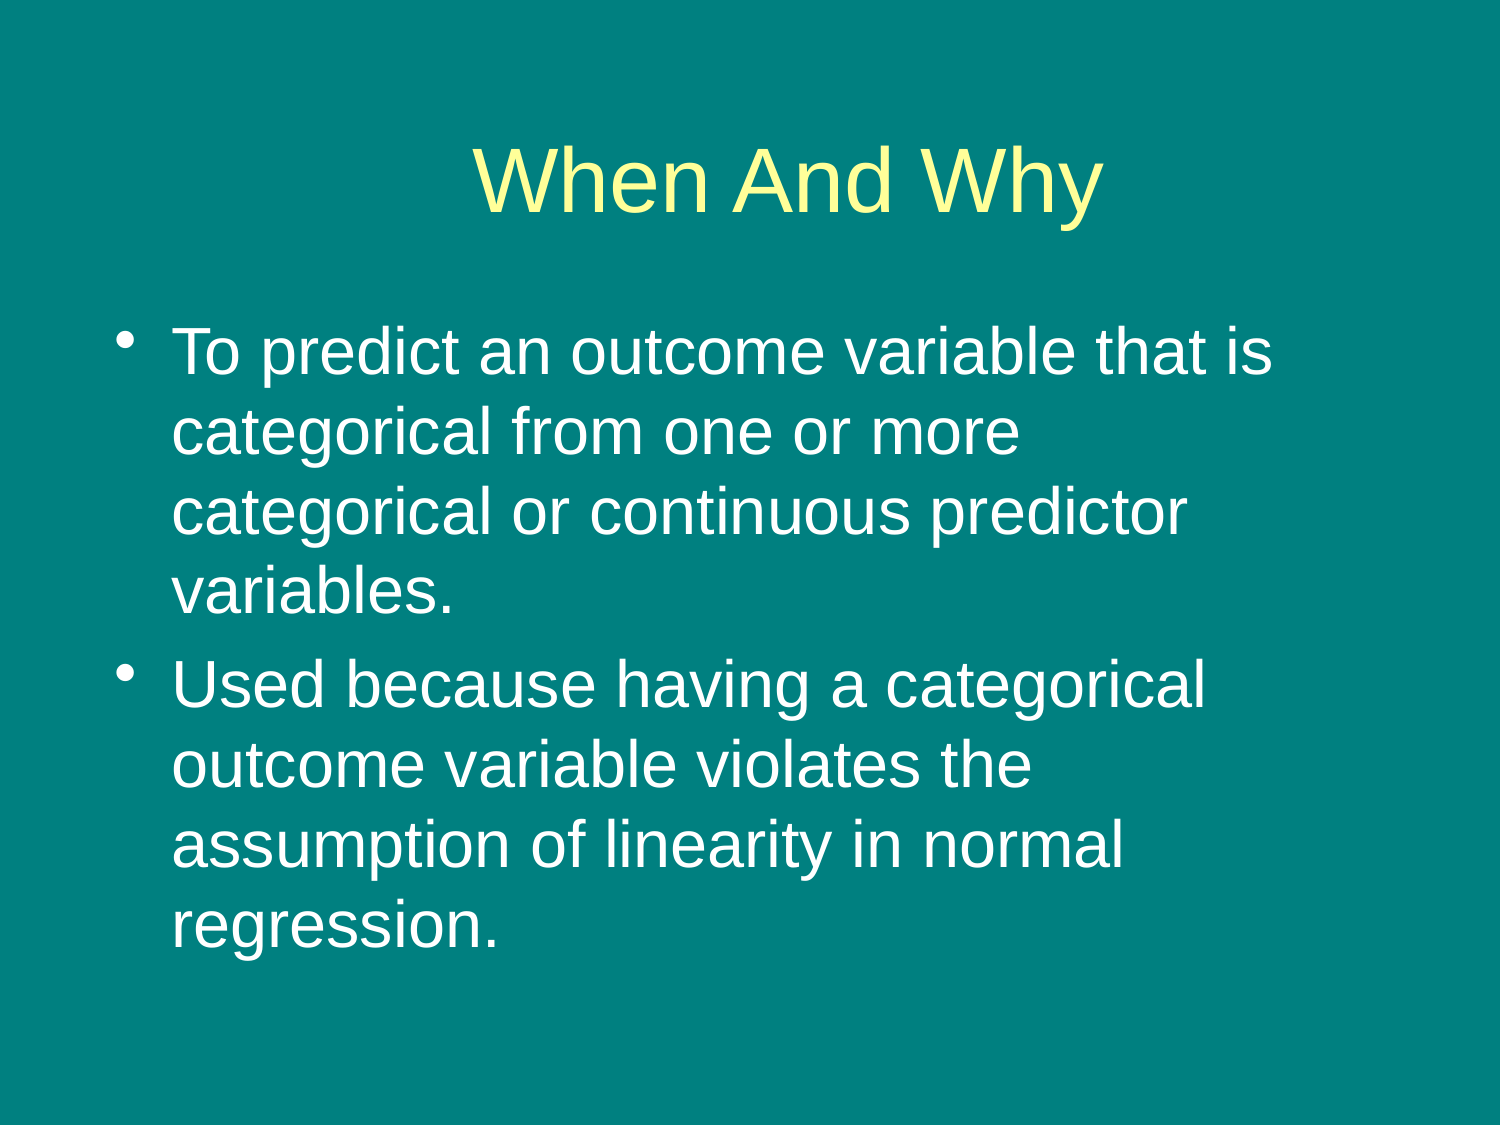

# When And Why
To predict an outcome variable that is categorical from one or more categorical or continuous predictor variables.
Used because having a categorical outcome variable violates the assumption of linearity in normal regression.